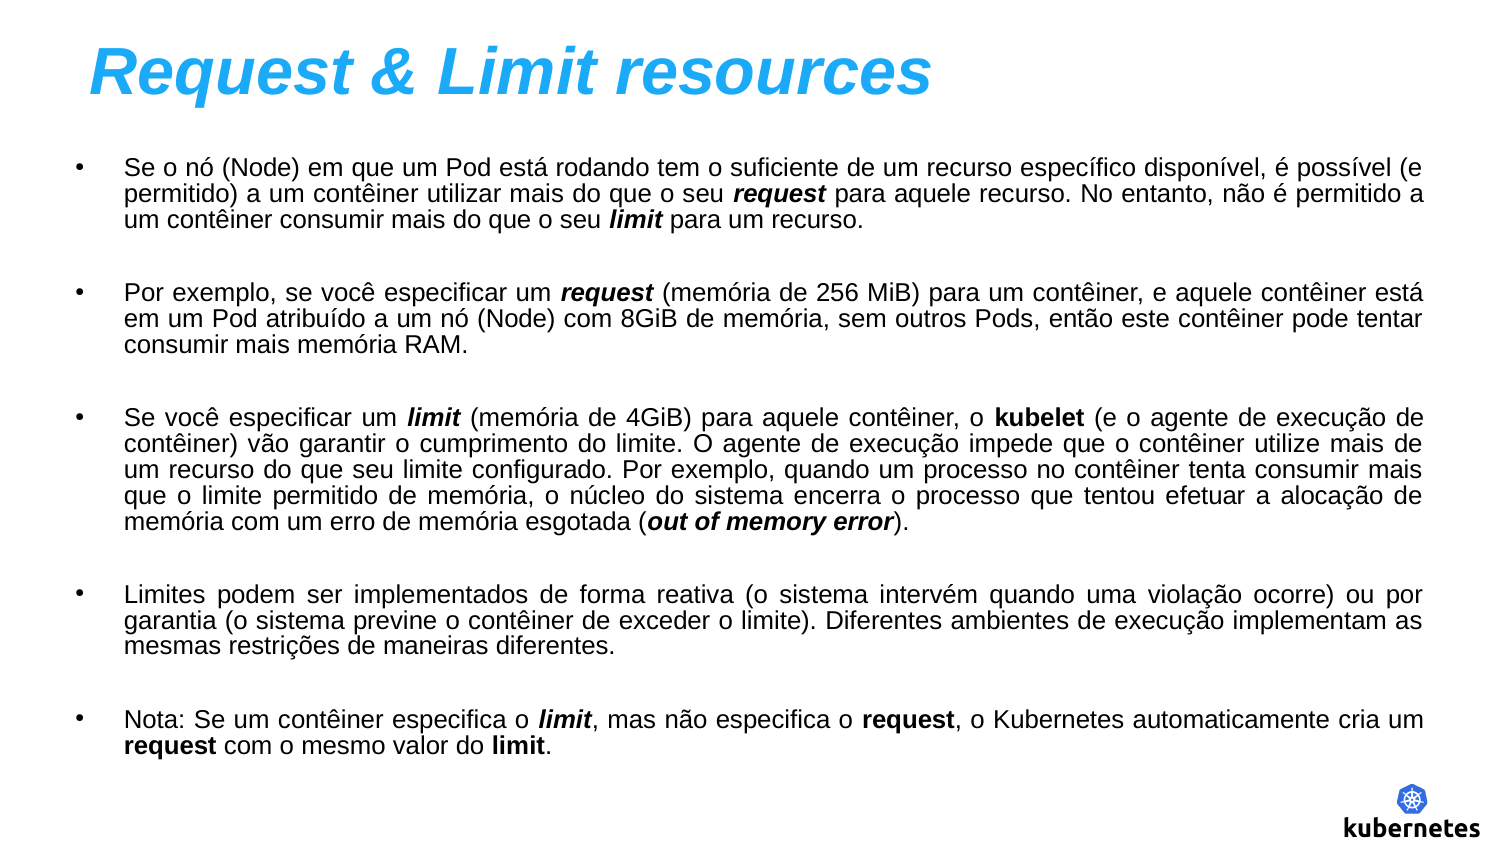

# Request & Limit resources
Se o nó (Node) em que um Pod está rodando tem o suficiente de um recurso específico disponível, é possível (e permitido) a um contêiner utilizar mais do que o seu request para aquele recurso. No entanto, não é permitido a um contêiner consumir mais do que o seu limit para um recurso.
Por exemplo, se você especificar um request (memória de 256 MiB) para um contêiner, e aquele contêiner está em um Pod atribuído a um nó (Node) com 8GiB de memória, sem outros Pods, então este contêiner pode tentar consumir mais memória RAM.
Se você especificar um limit (memória de 4GiB) para aquele contêiner, o kubelet (e o agente de execução de contêiner) vão garantir o cumprimento do limite. O agente de execução impede que o contêiner utilize mais de um recurso do que seu limite configurado. Por exemplo, quando um processo no contêiner tenta consumir mais que o limite permitido de memória, o núcleo do sistema encerra o processo que tentou efetuar a alocação de memória com um erro de memória esgotada (out of memory error).
Limites podem ser implementados de forma reativa (o sistema intervém quando uma violação ocorre) ou por garantia (o sistema previne o contêiner de exceder o limite). Diferentes ambientes de execução implementam as mesmas restrições de maneiras diferentes.
Nota: Se um contêiner especifica o limit, mas não especifica o request, o Kubernetes automaticamente cria um request com o mesmo valor do limit.